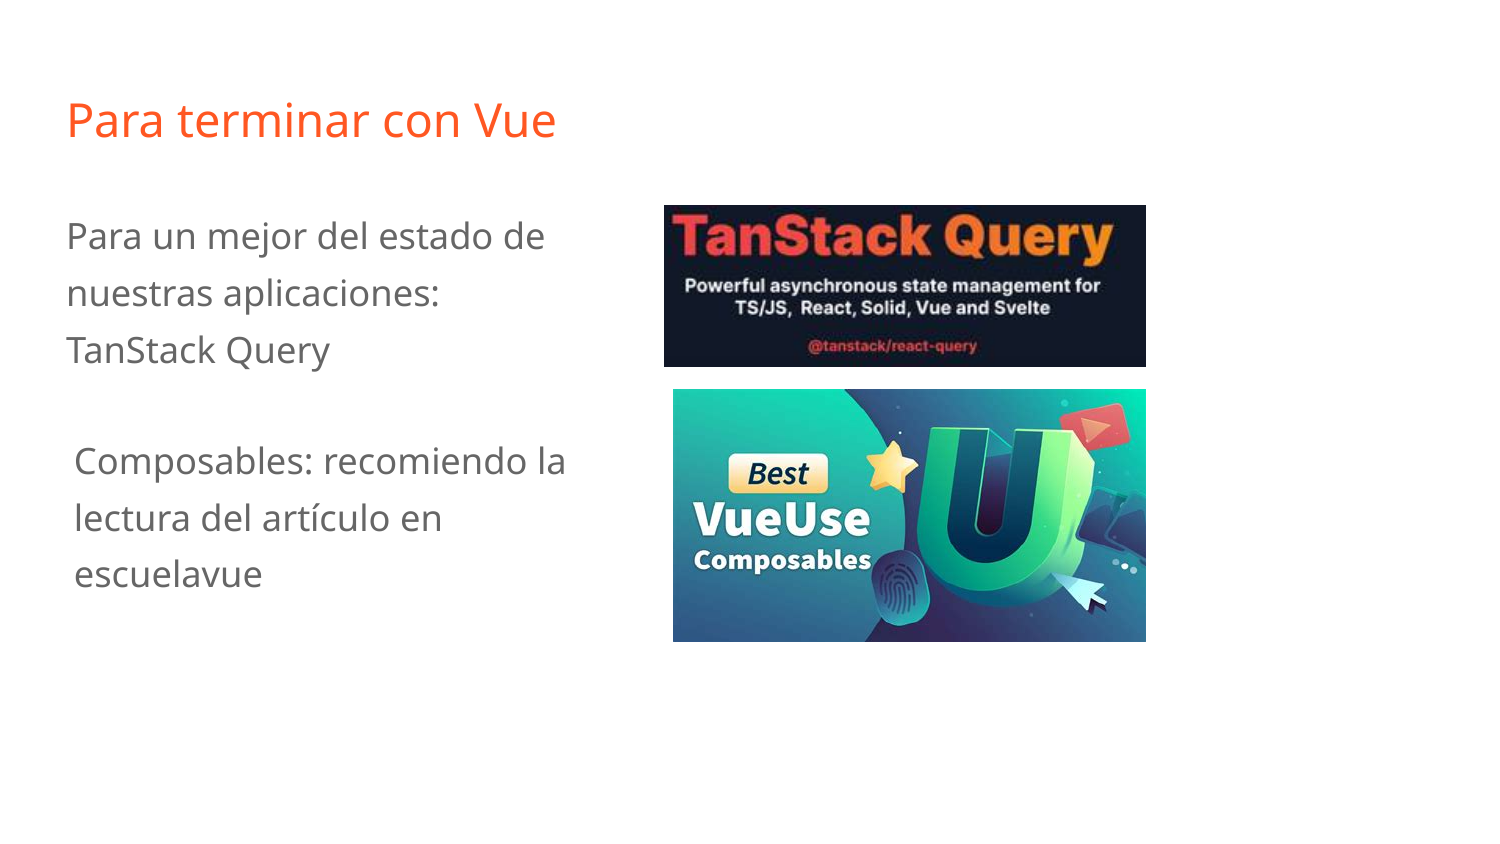

# Para terminar con Vue
Para un mejor del estado de nuestras aplicaciones:
TanStack Query
Composables: recomiendo la lectura del artículo en escuelavue